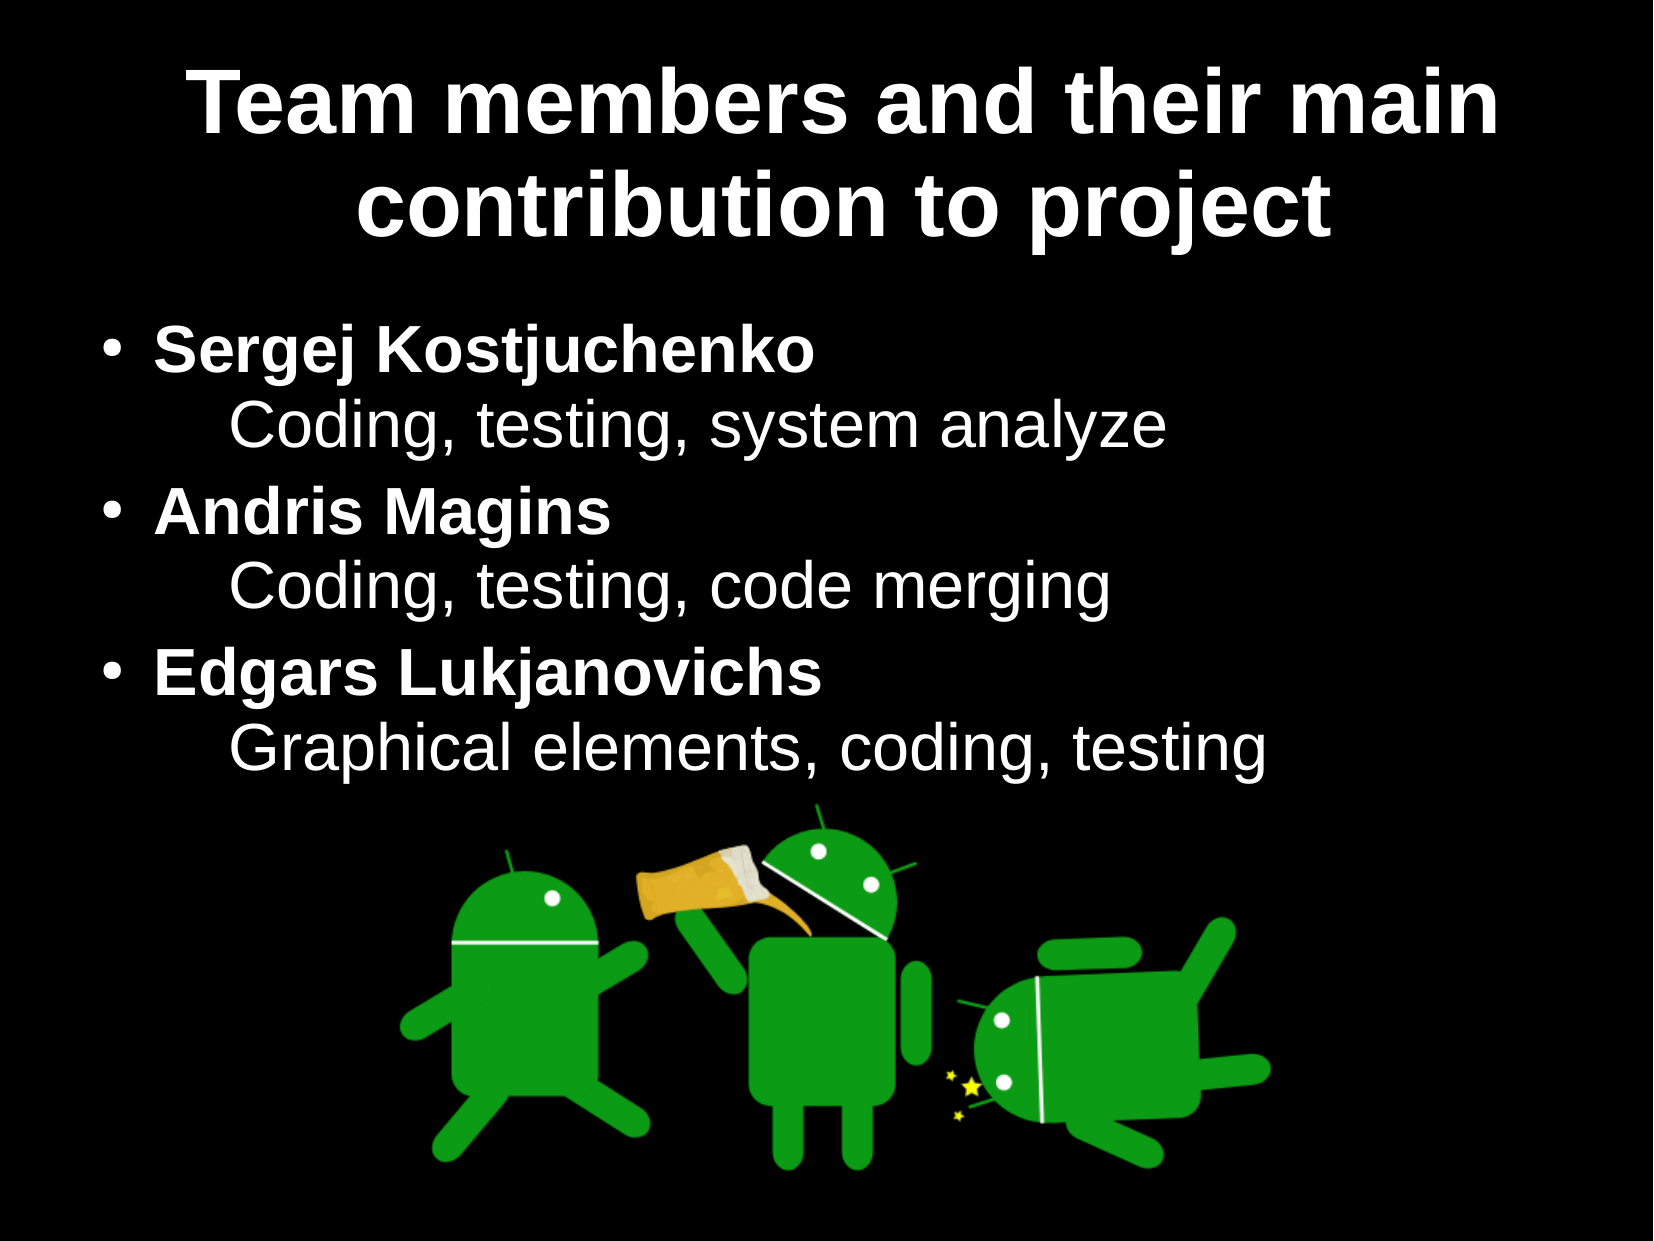

# Team members and their main contribution to project
Sergej Kostjuchenko
	Coding, testing, system analyze
Andris Magins
	Coding, testing, code merging
Edgars Lukjanovichs
	Graphical elements, coding, testing